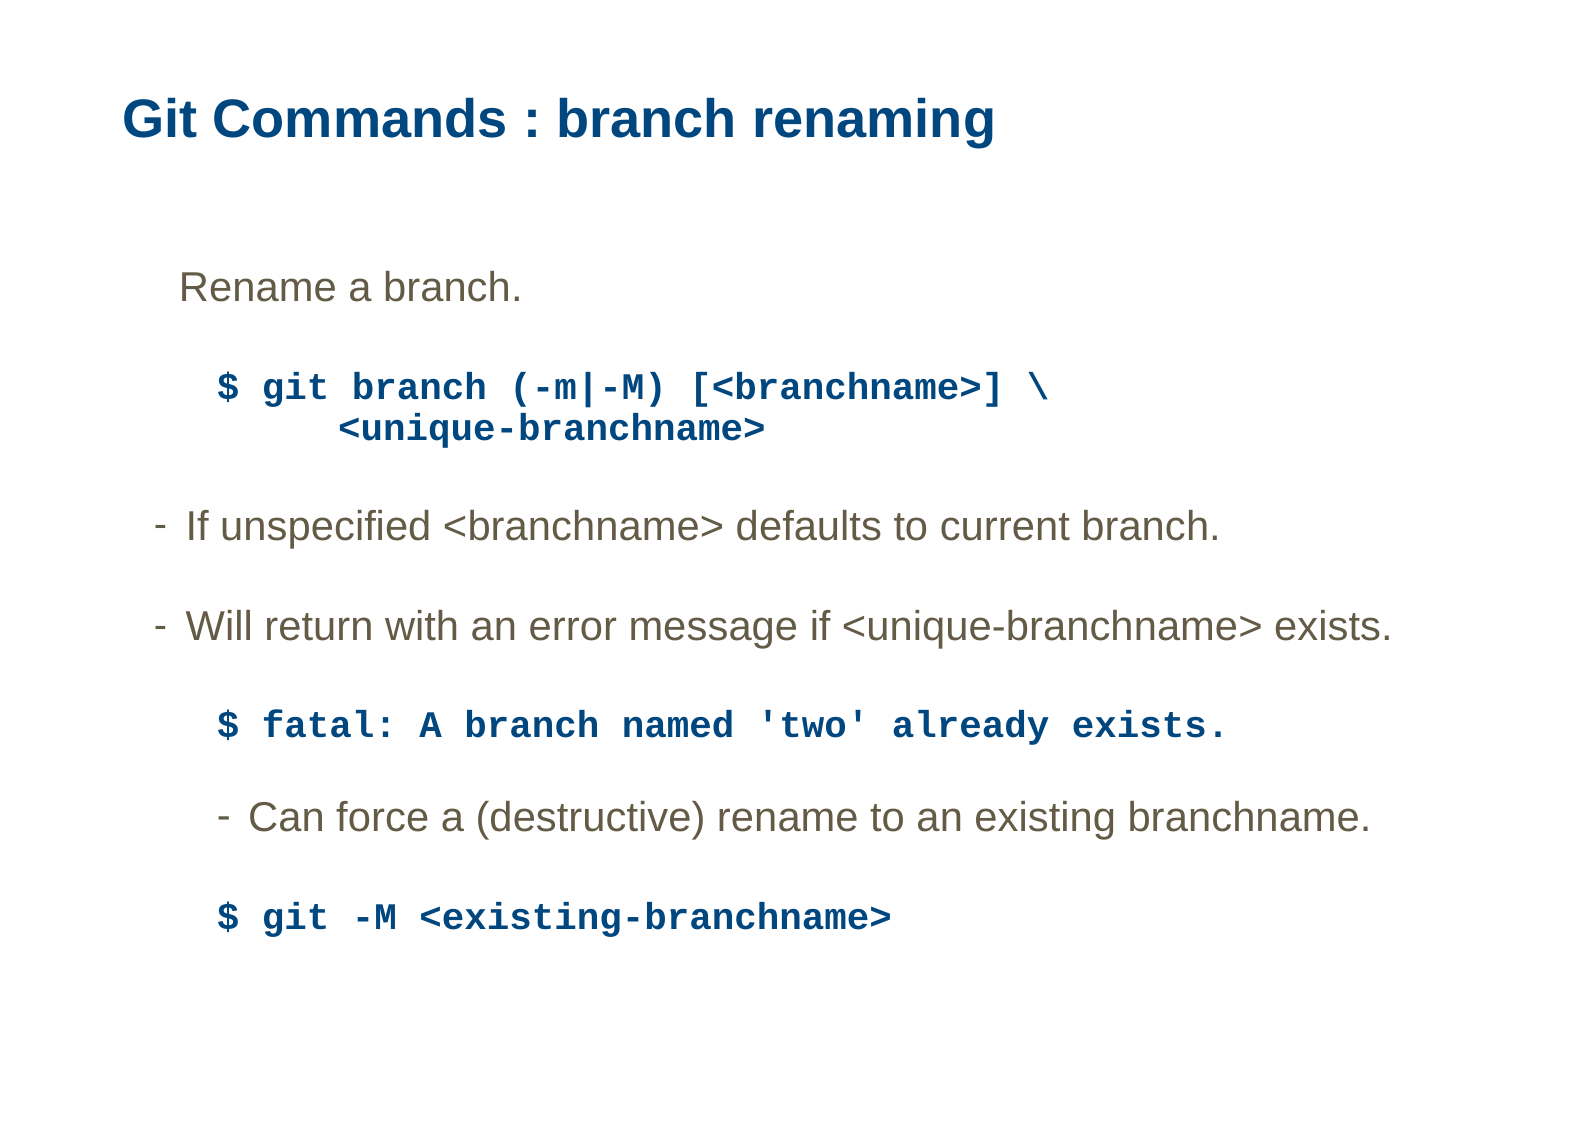

# Git Commands : branch renaming
Rename a branch.
$ git branch (-m|-M) [<branchname>] \
 <unique-branchname>
If unspecified <branchname> defaults to current branch.
Will return with an error message if <unique-branchname> exists.
$ fatal: A branch named 'two' already exists.
Can force a (destructive) rename to an existing branchname.
$ git -M <existing-branchname>